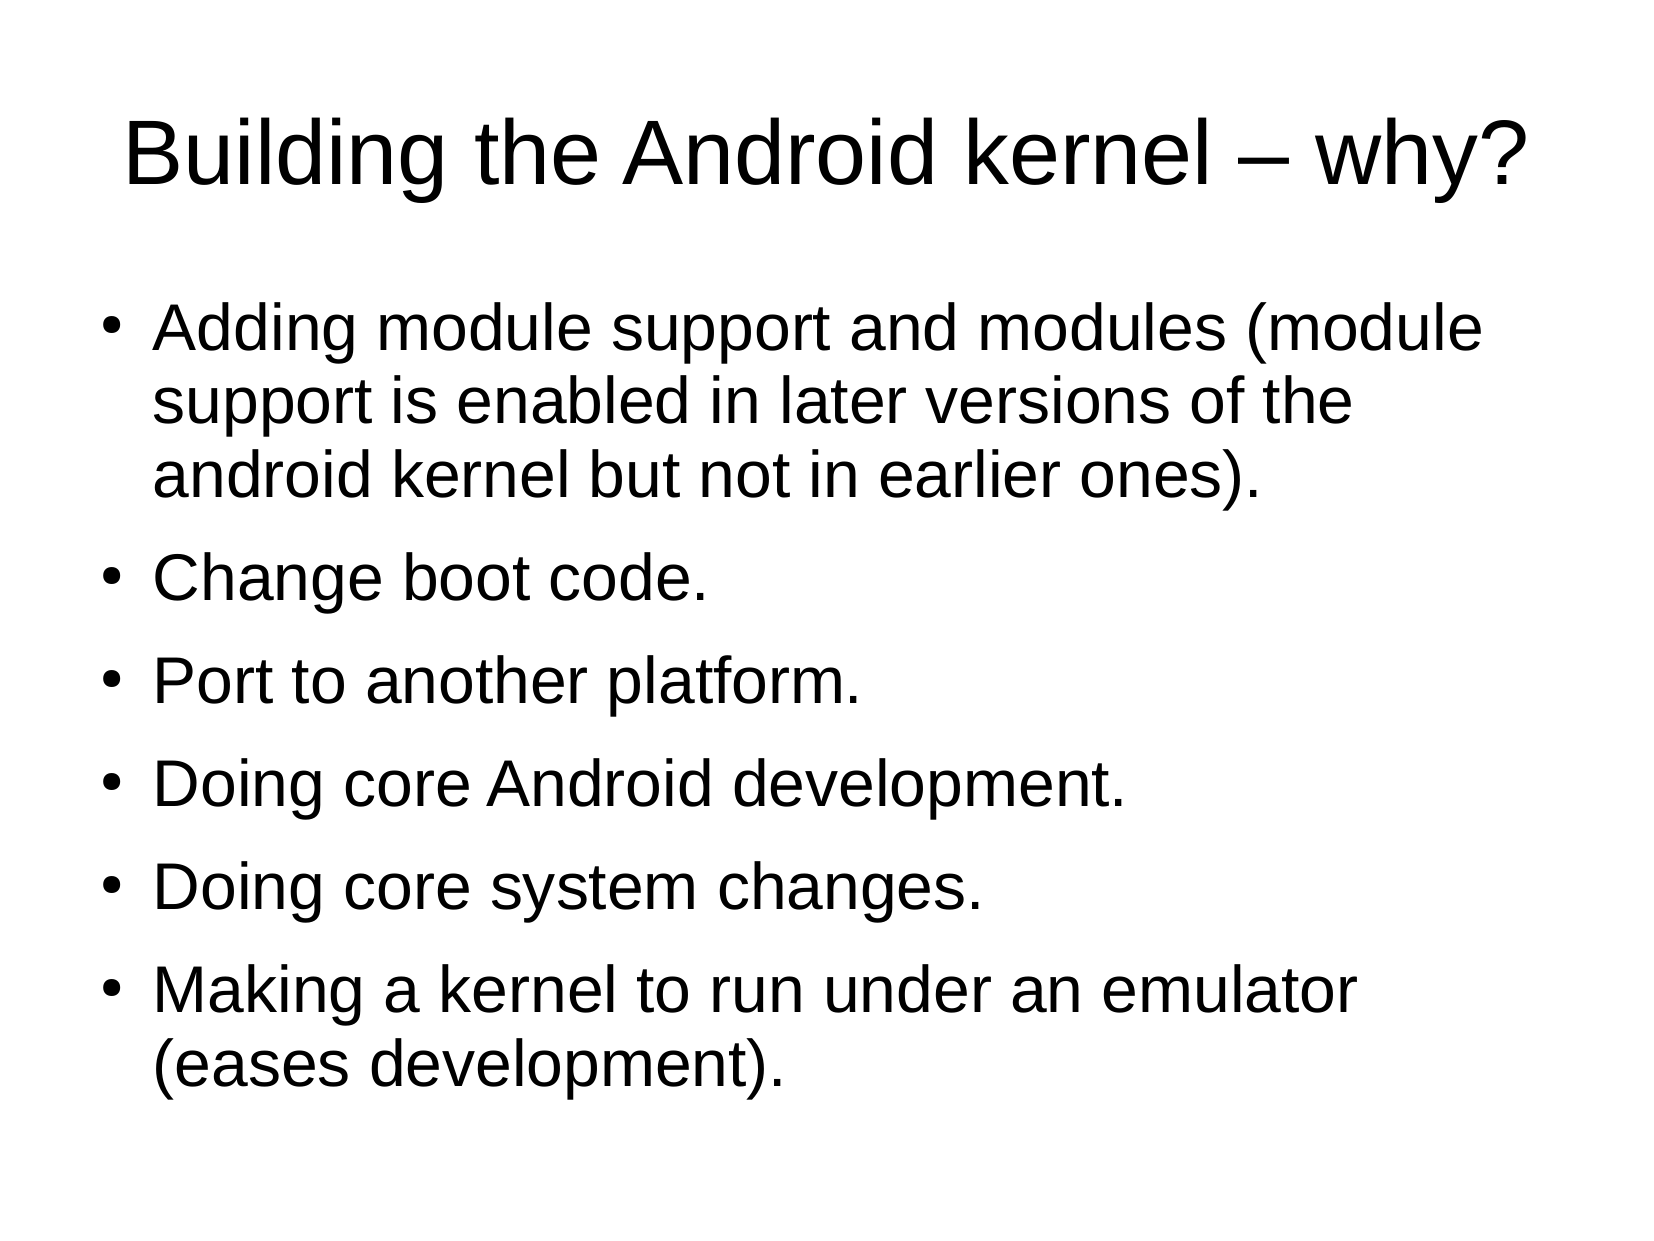

# Building the Android kernel – why?
Adding module support and modules (module support is enabled in later versions of the android kernel but not in earlier ones).
Change boot code.
Port to another platform.
Doing core Android development.
Doing core system changes.
Making a kernel to run under an emulator (eases development).